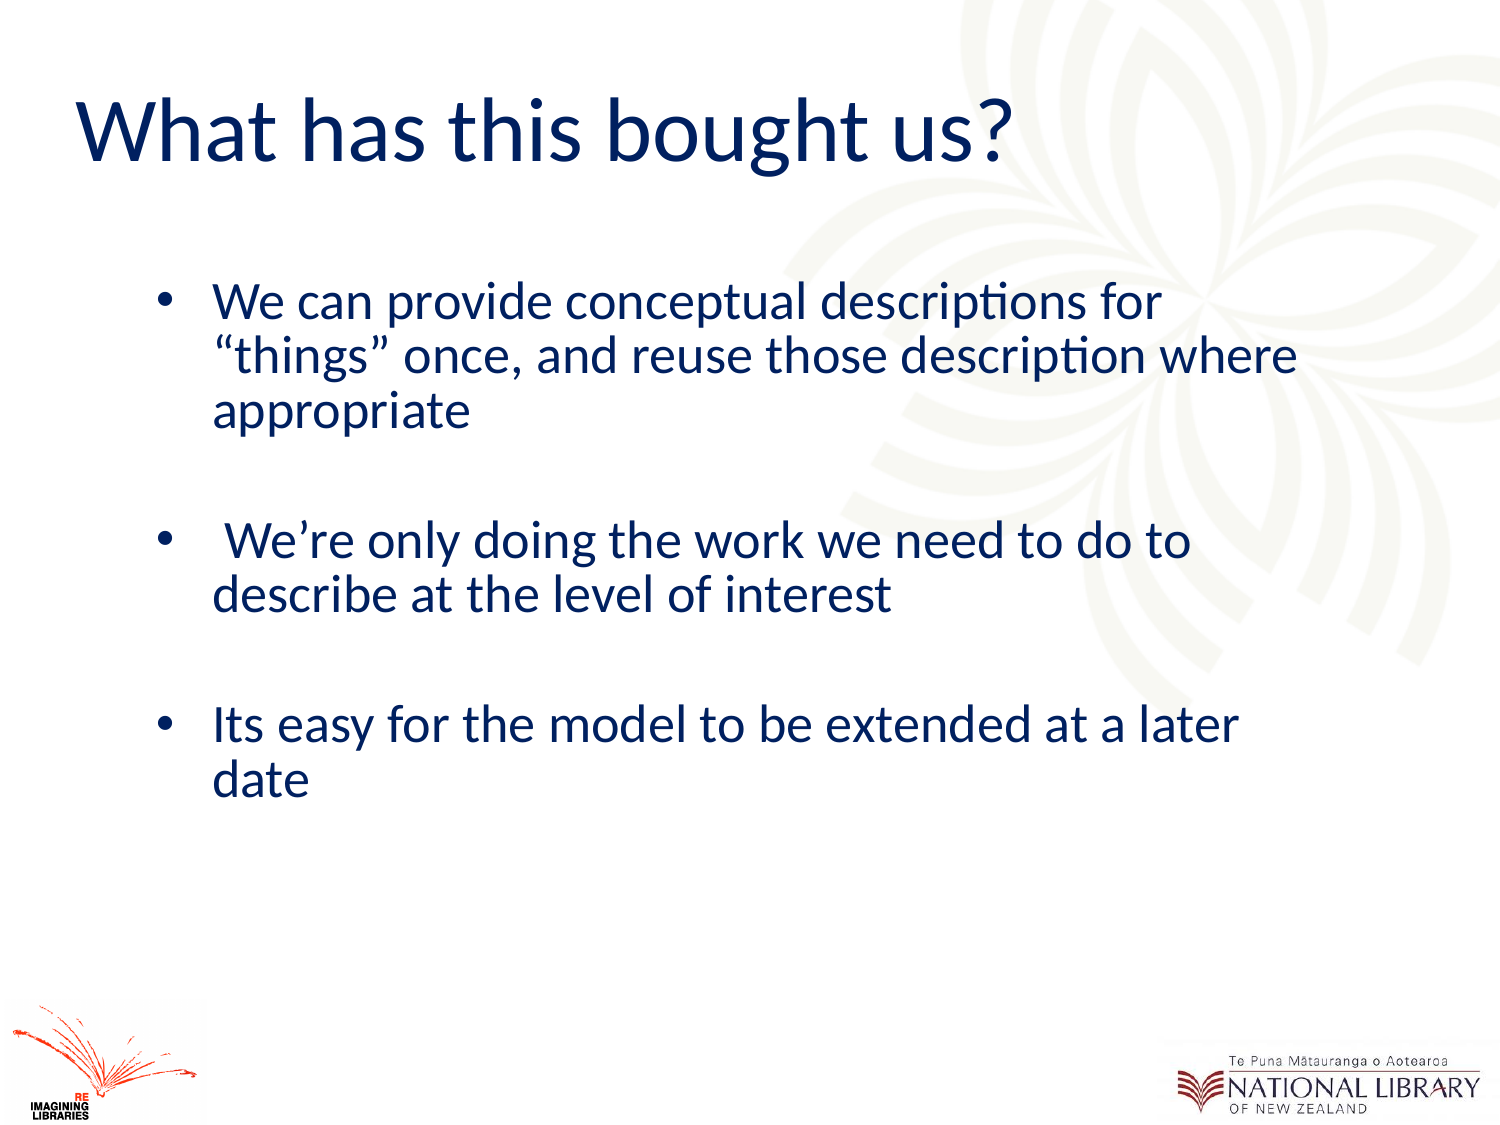

# What has this bought us?
We can provide conceptual descriptions for “things” once, and reuse those description where appropriate
 We’re only doing the work we need to do to describe at the level of interest
Its easy for the model to be extended at a later date